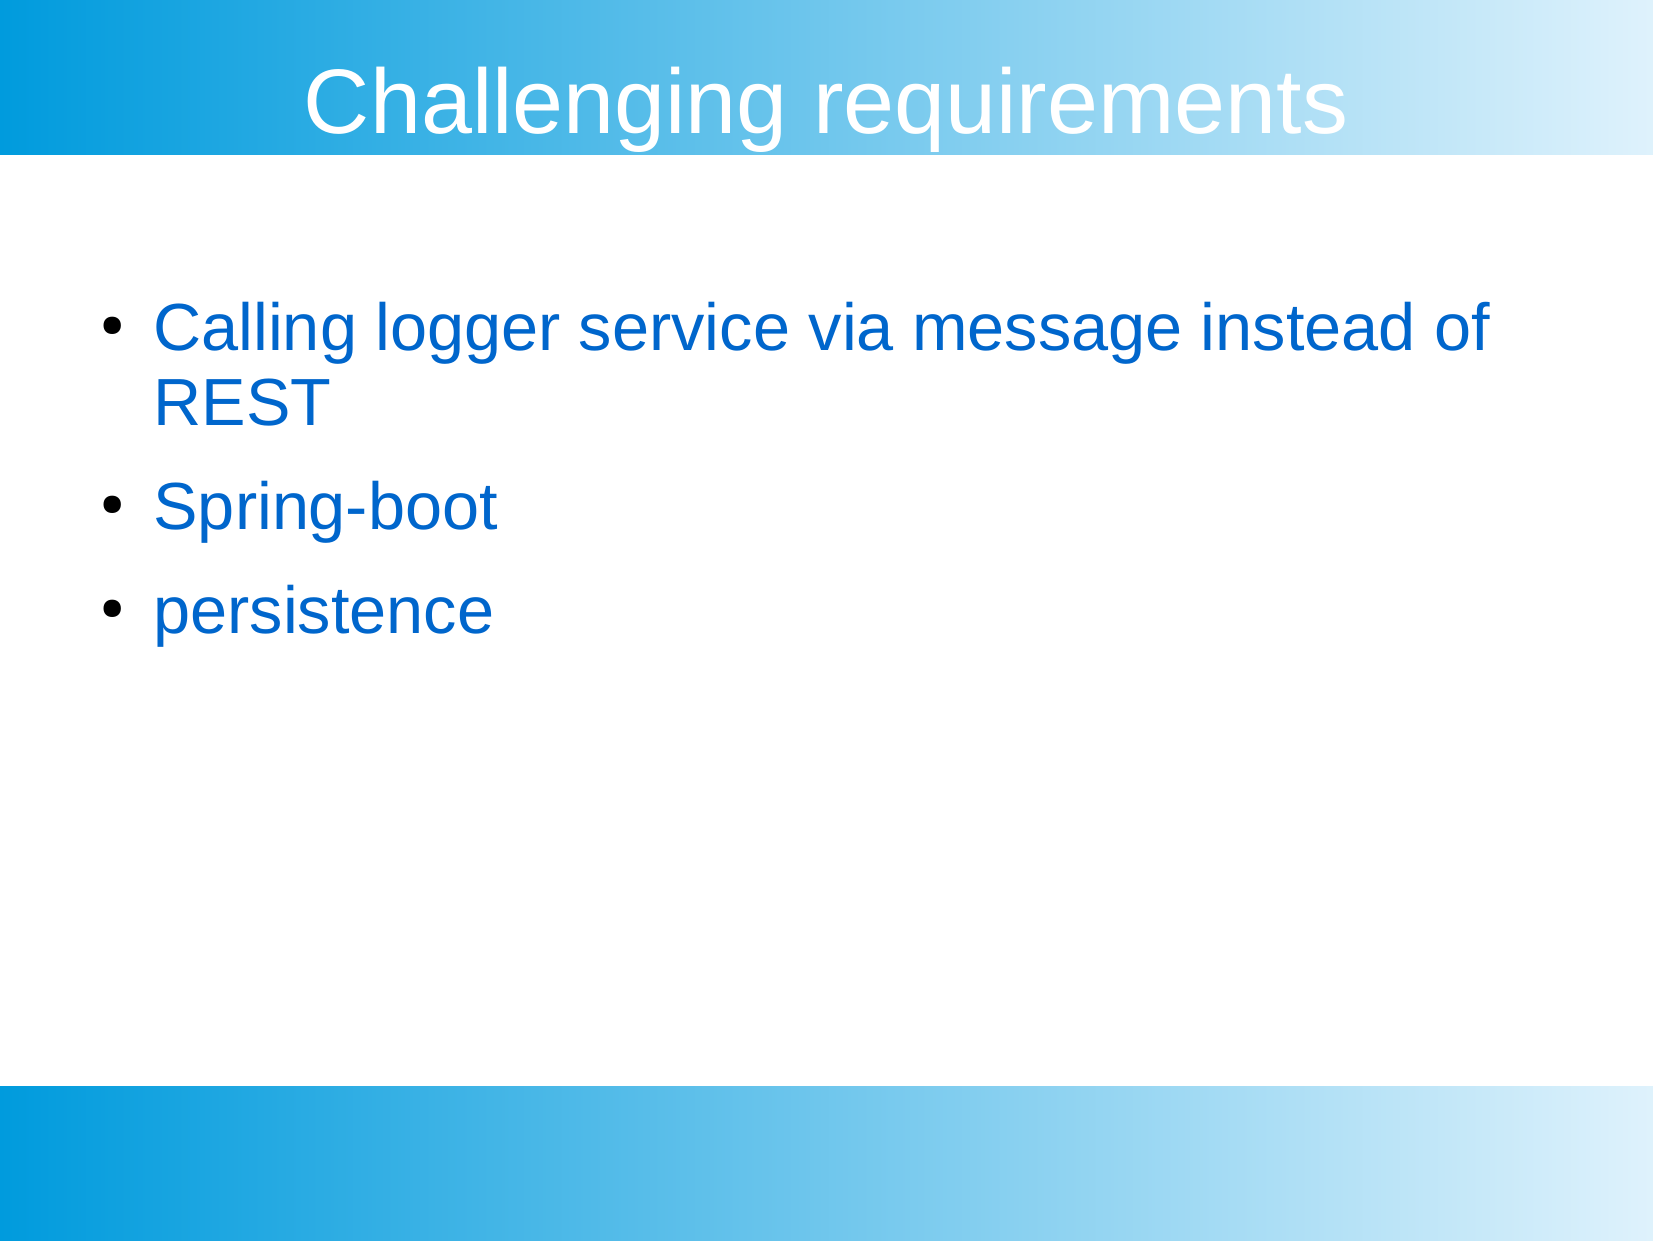

# Challenging requirements
Calling logger service via message instead of REST
Spring-boot
persistence